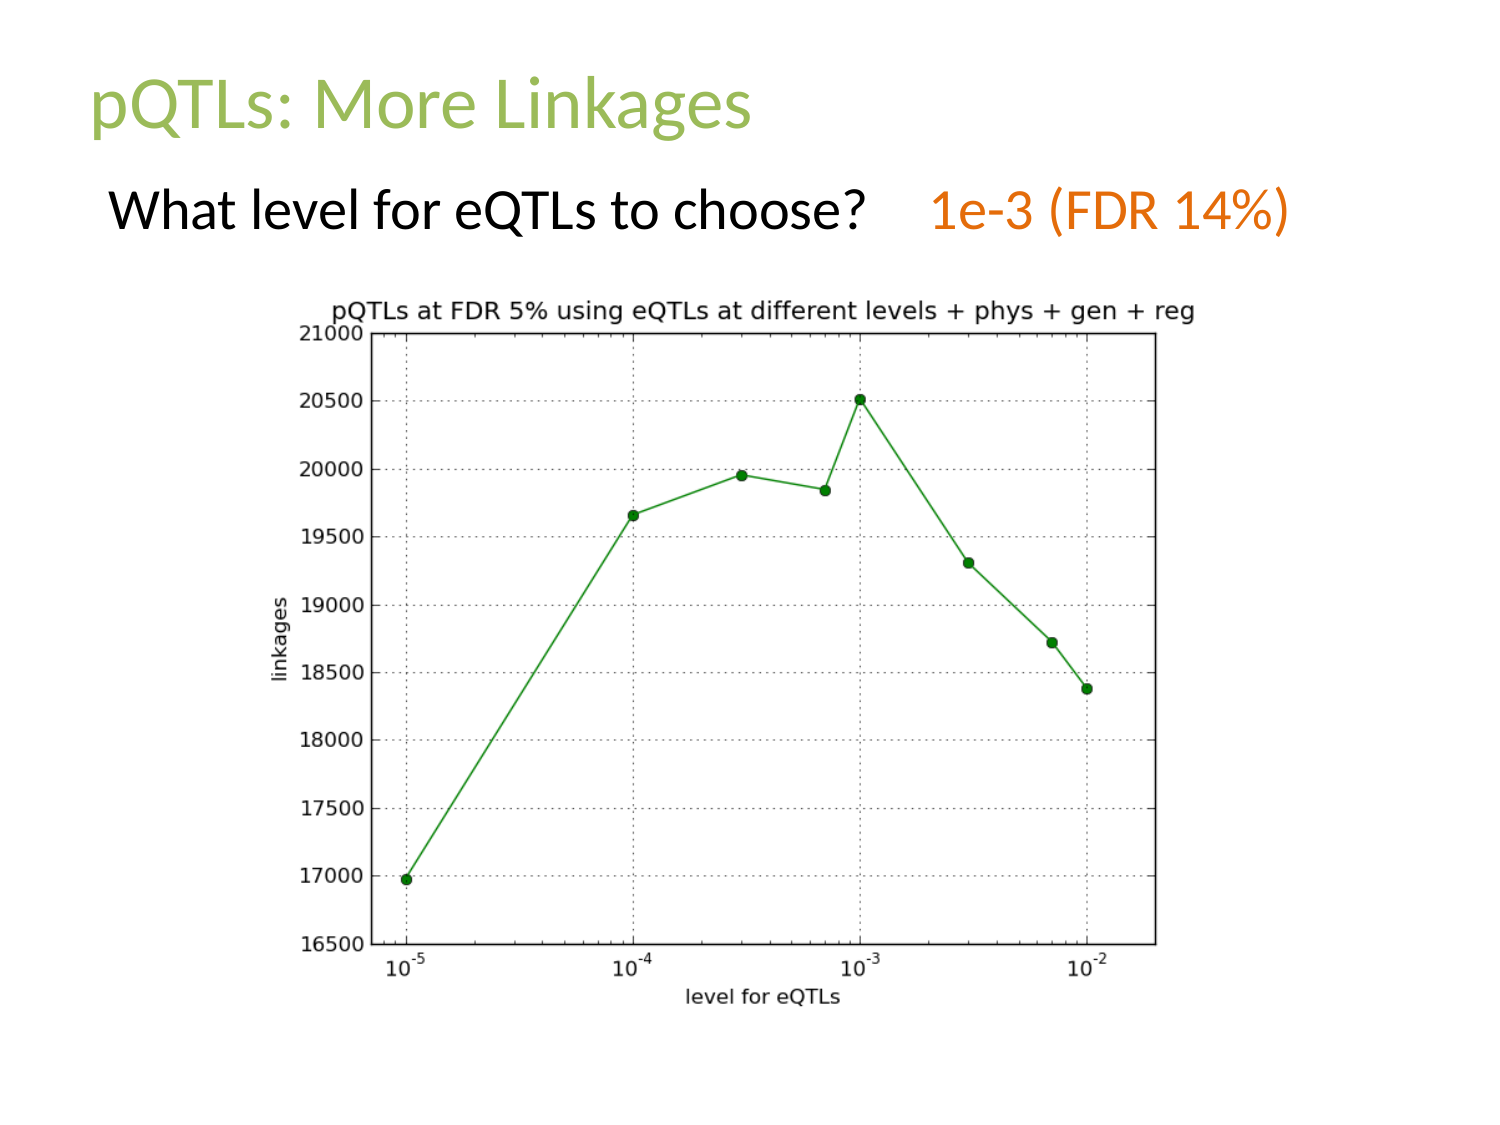

pQTLs: More Linkages
What level for eQTLs to choose?
1e-3 (FDR 14%)